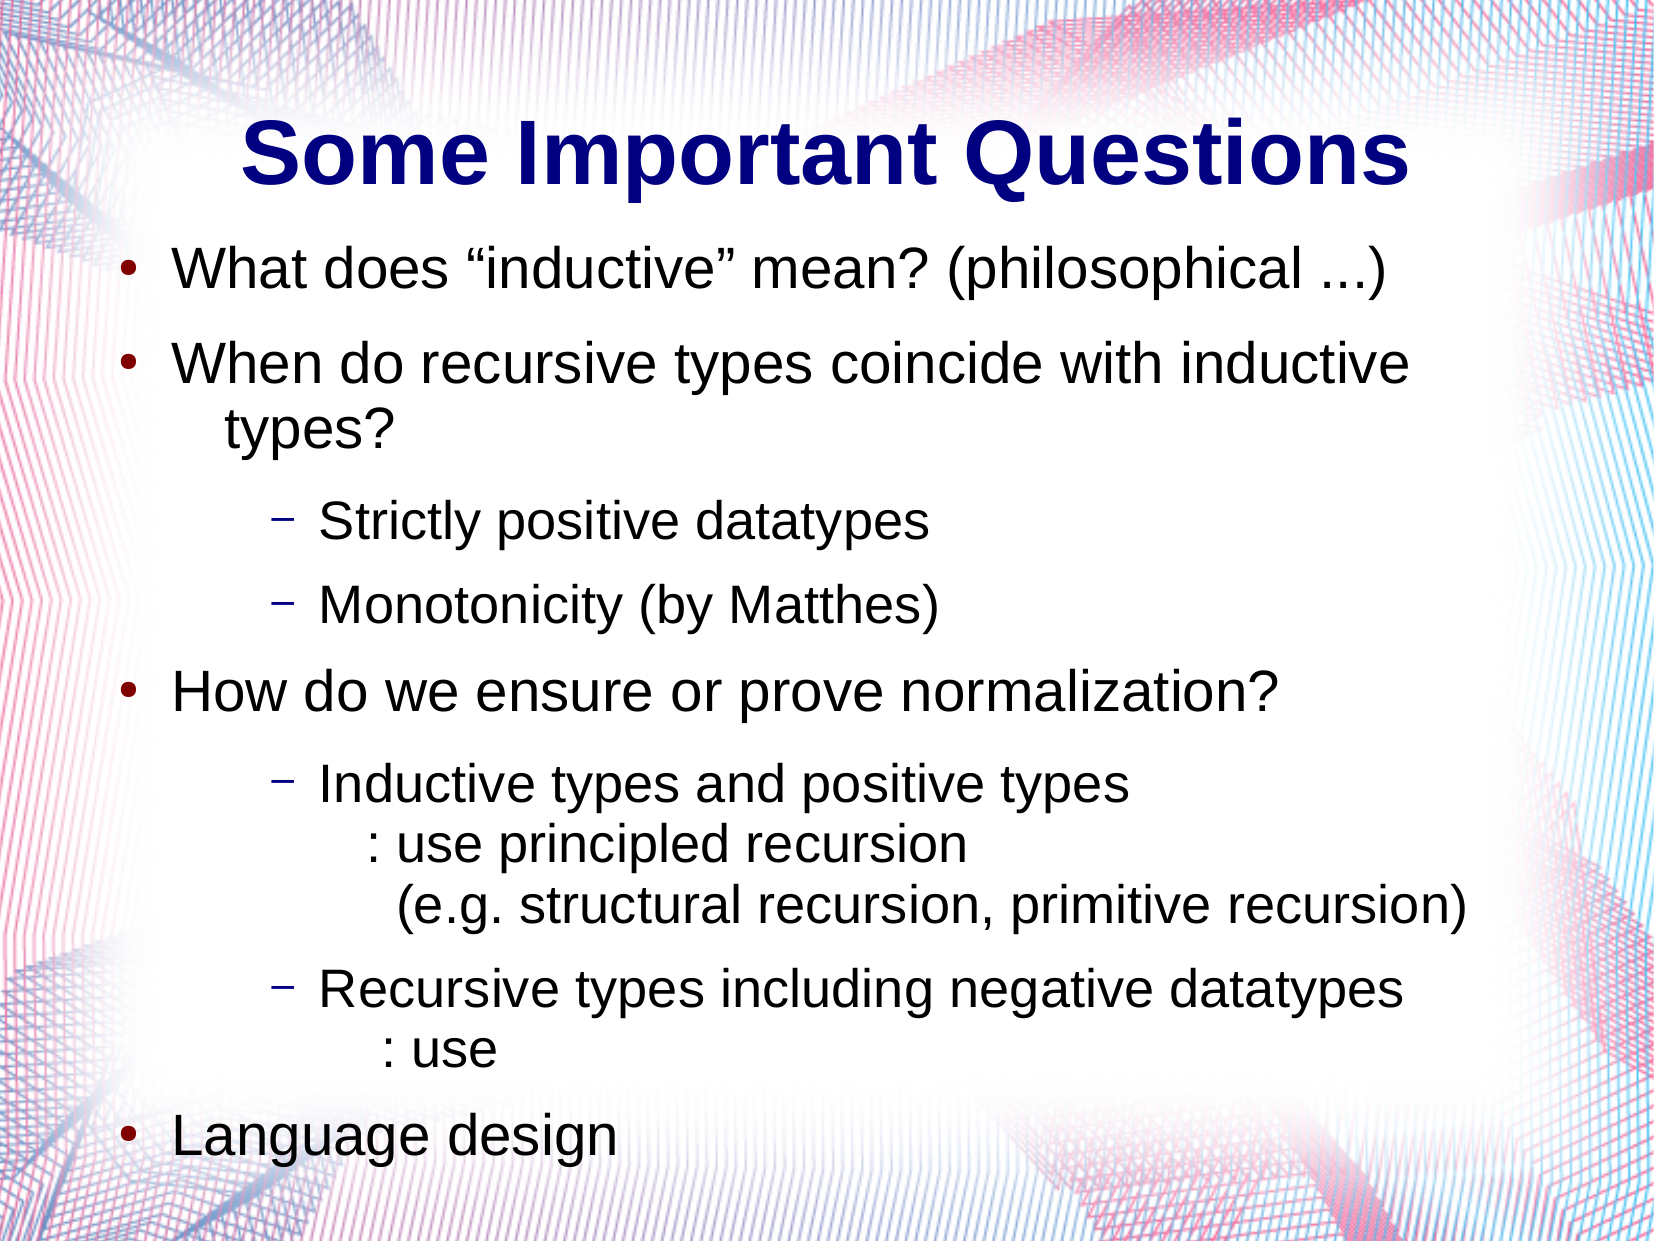

# Some Important Questions
What does “inductive” mean? (philosophical ...)
When do recursive types coincide with inductive types?
Strictly positive datatypes
Monotonicity (by Matthes)
How do we ensure or prove normalization?
Inductive types and positive types
: use principled recursion
 (e.g. structural recursion, primitive recursion)
Recursive types including negative datatypes
 : use
Language design